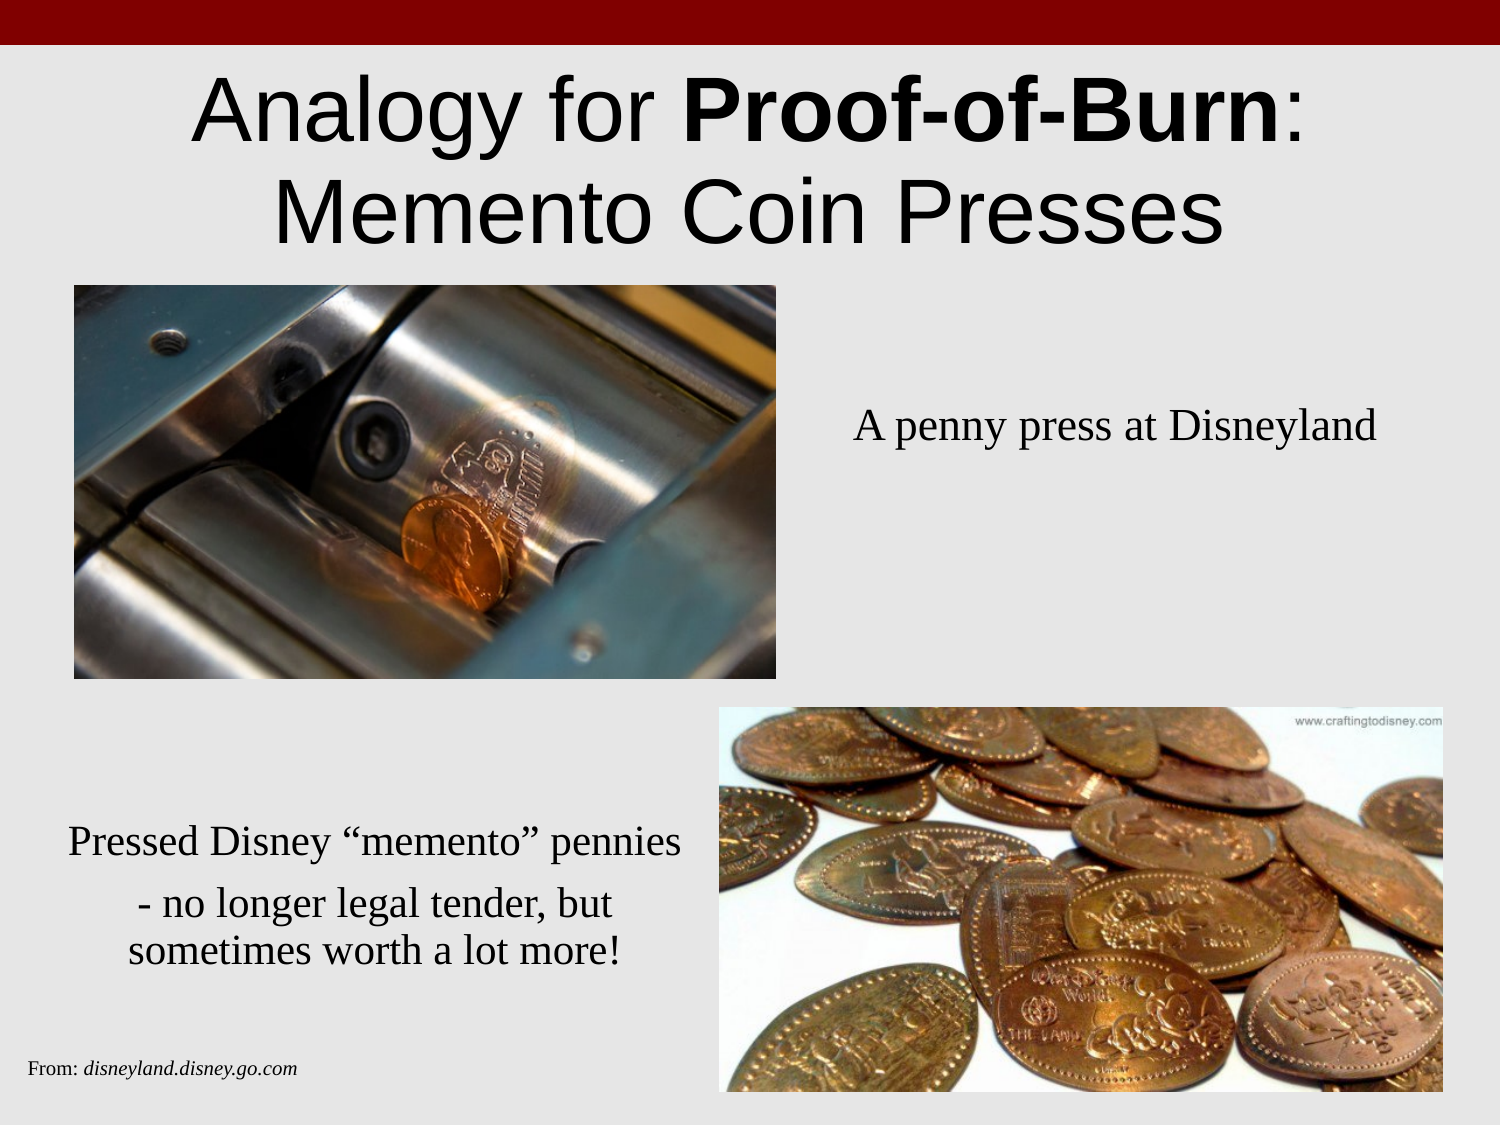

# Analogy for Proof-of-Burn: Memento Coin Presses
A penny press at Disneyland
Pressed Disney “memento” pennies
- no longer legal tender, but sometimes worth a lot more!
From: disneyland.disney.go.com